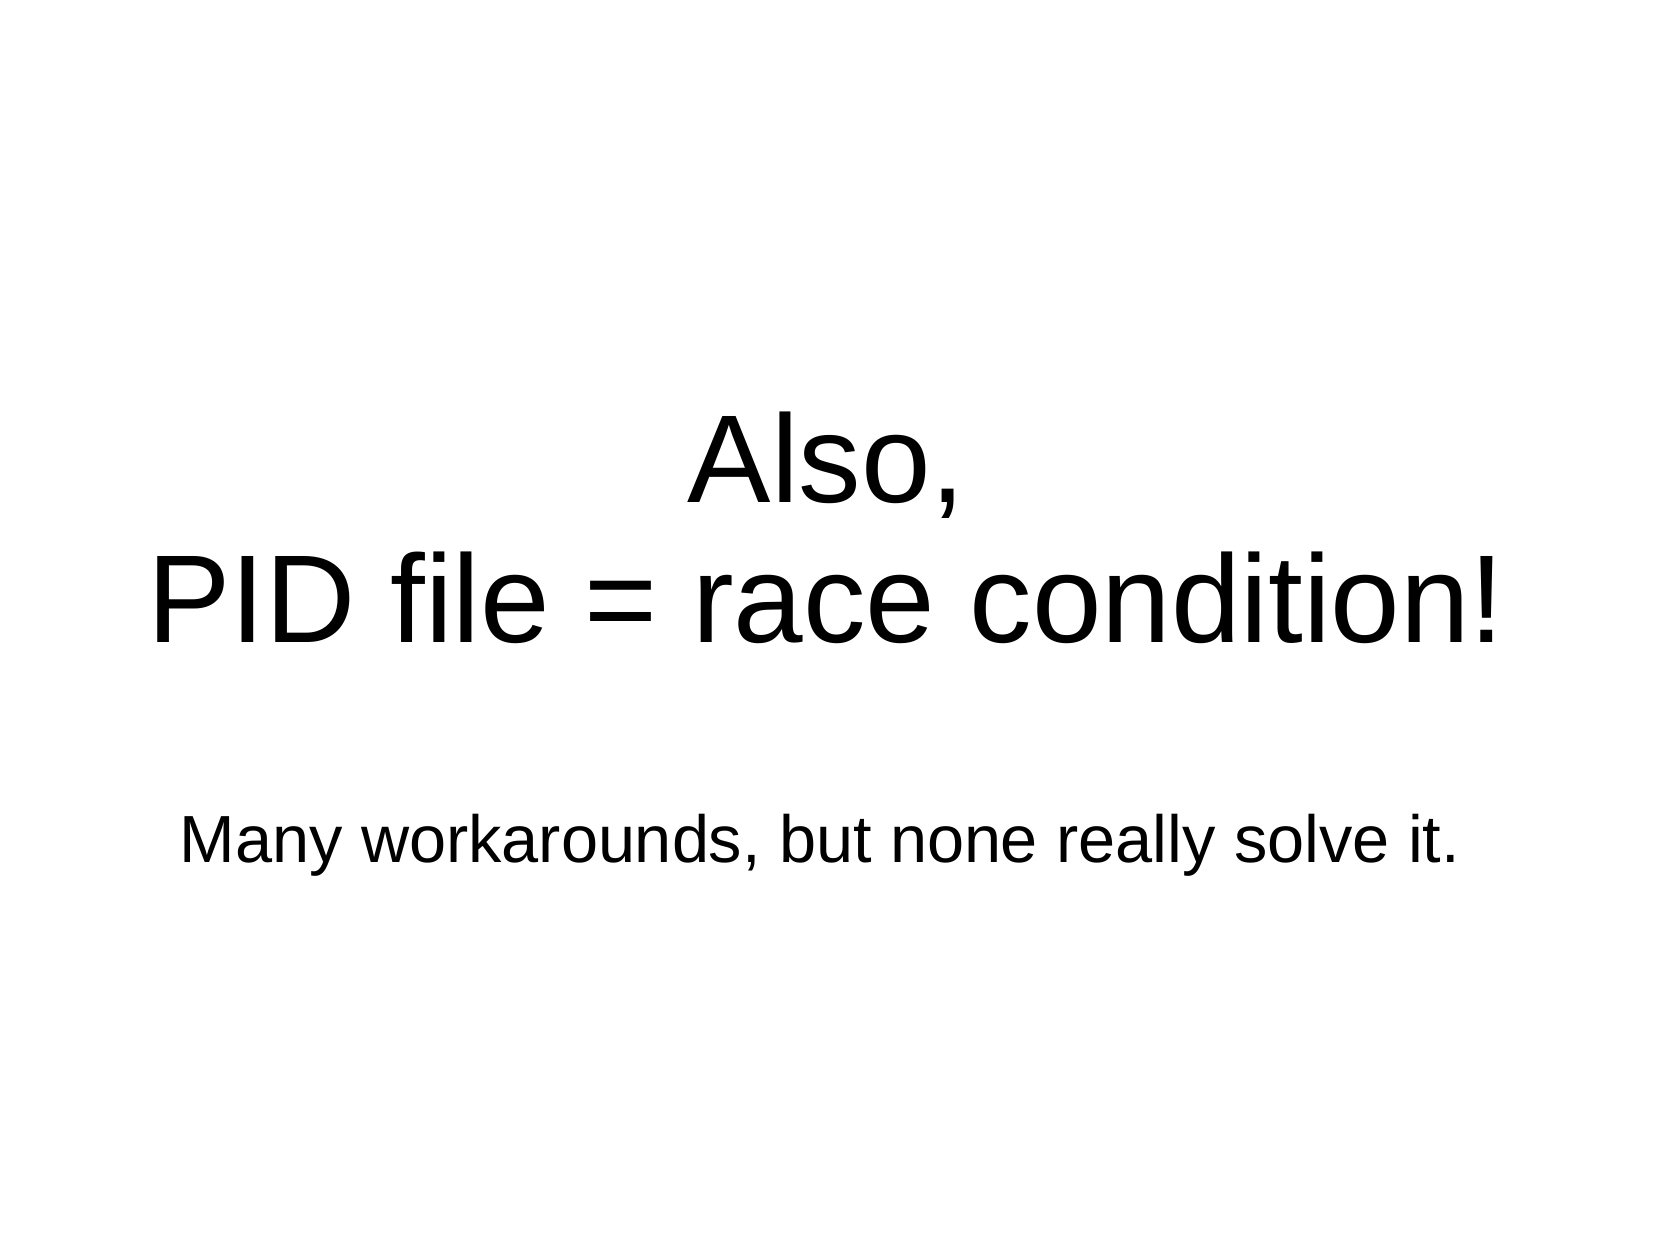

# Also,
PID file = race condition!
Many workarounds, but none really solve it.